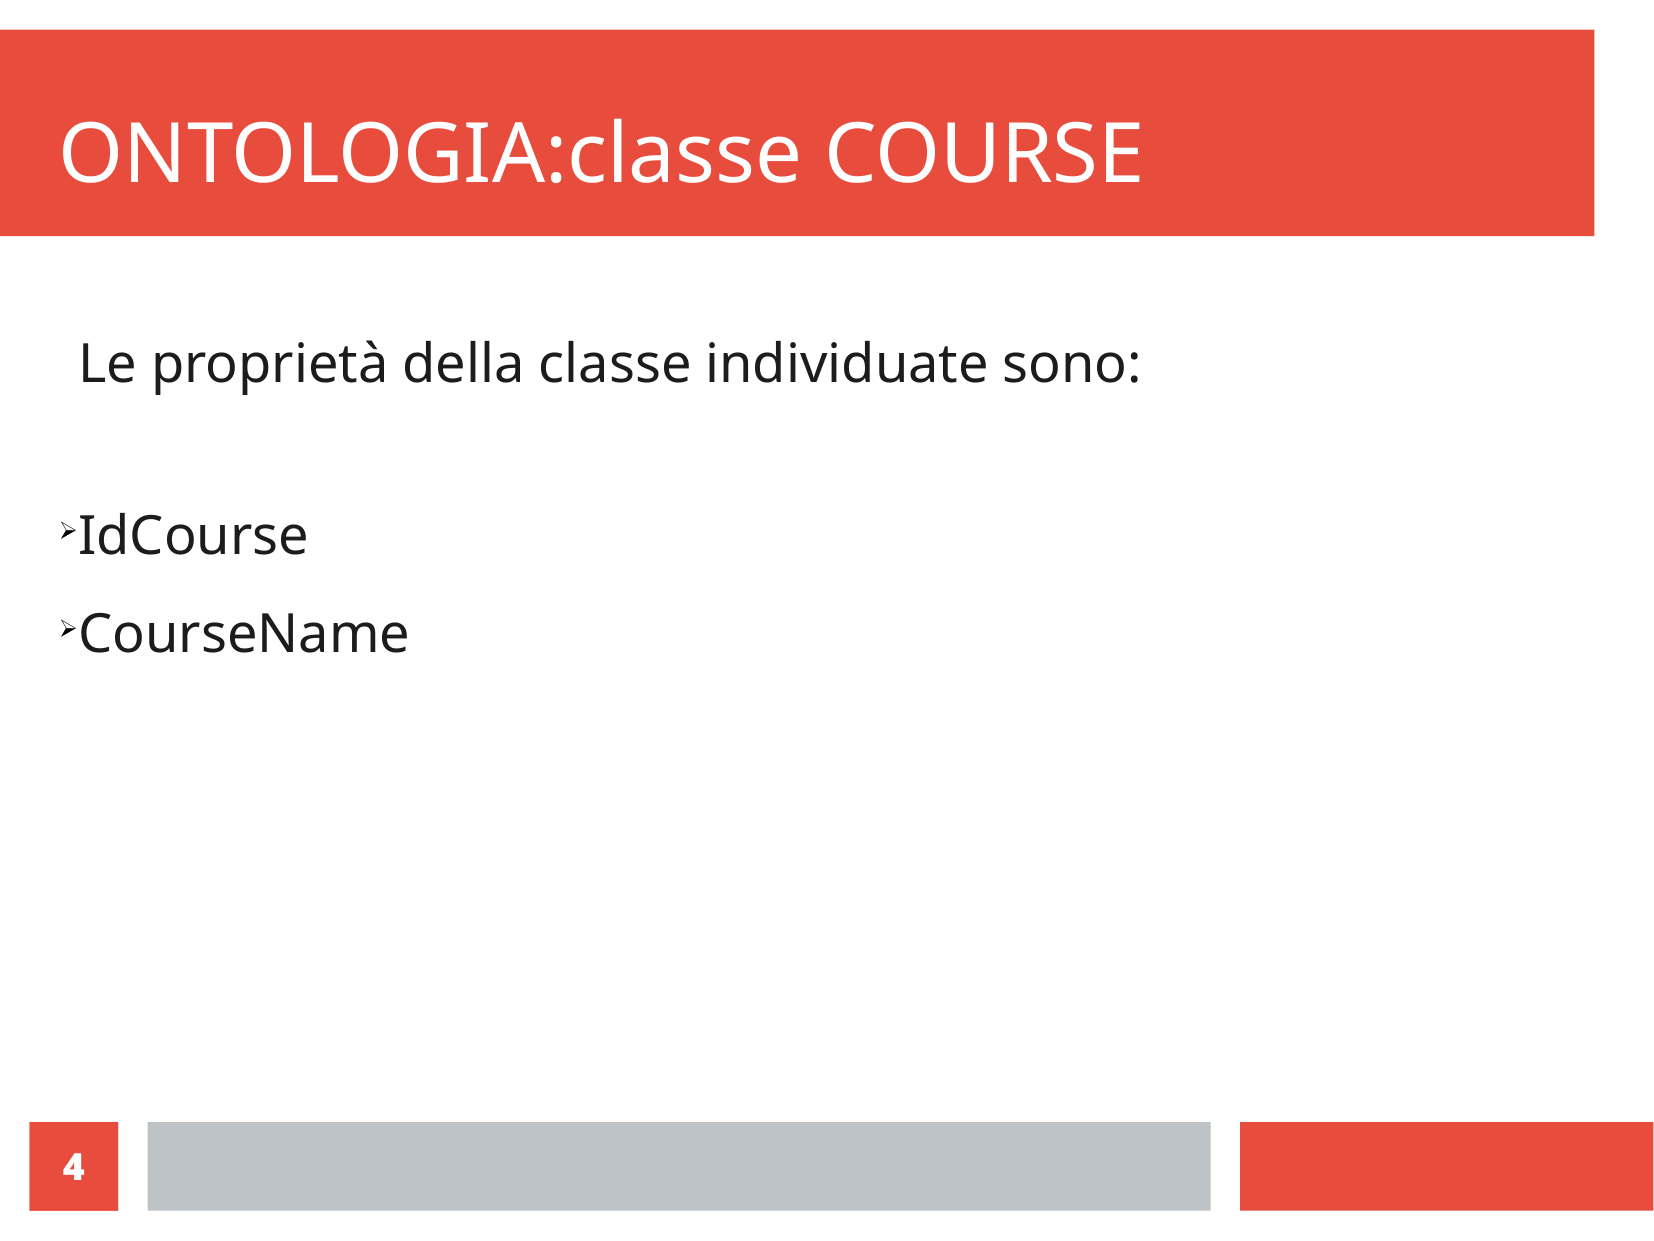

# ONTOLOGIA:classe COURSE
Le proprietà della classe individuate sono:
IdCourse
CourseName
4